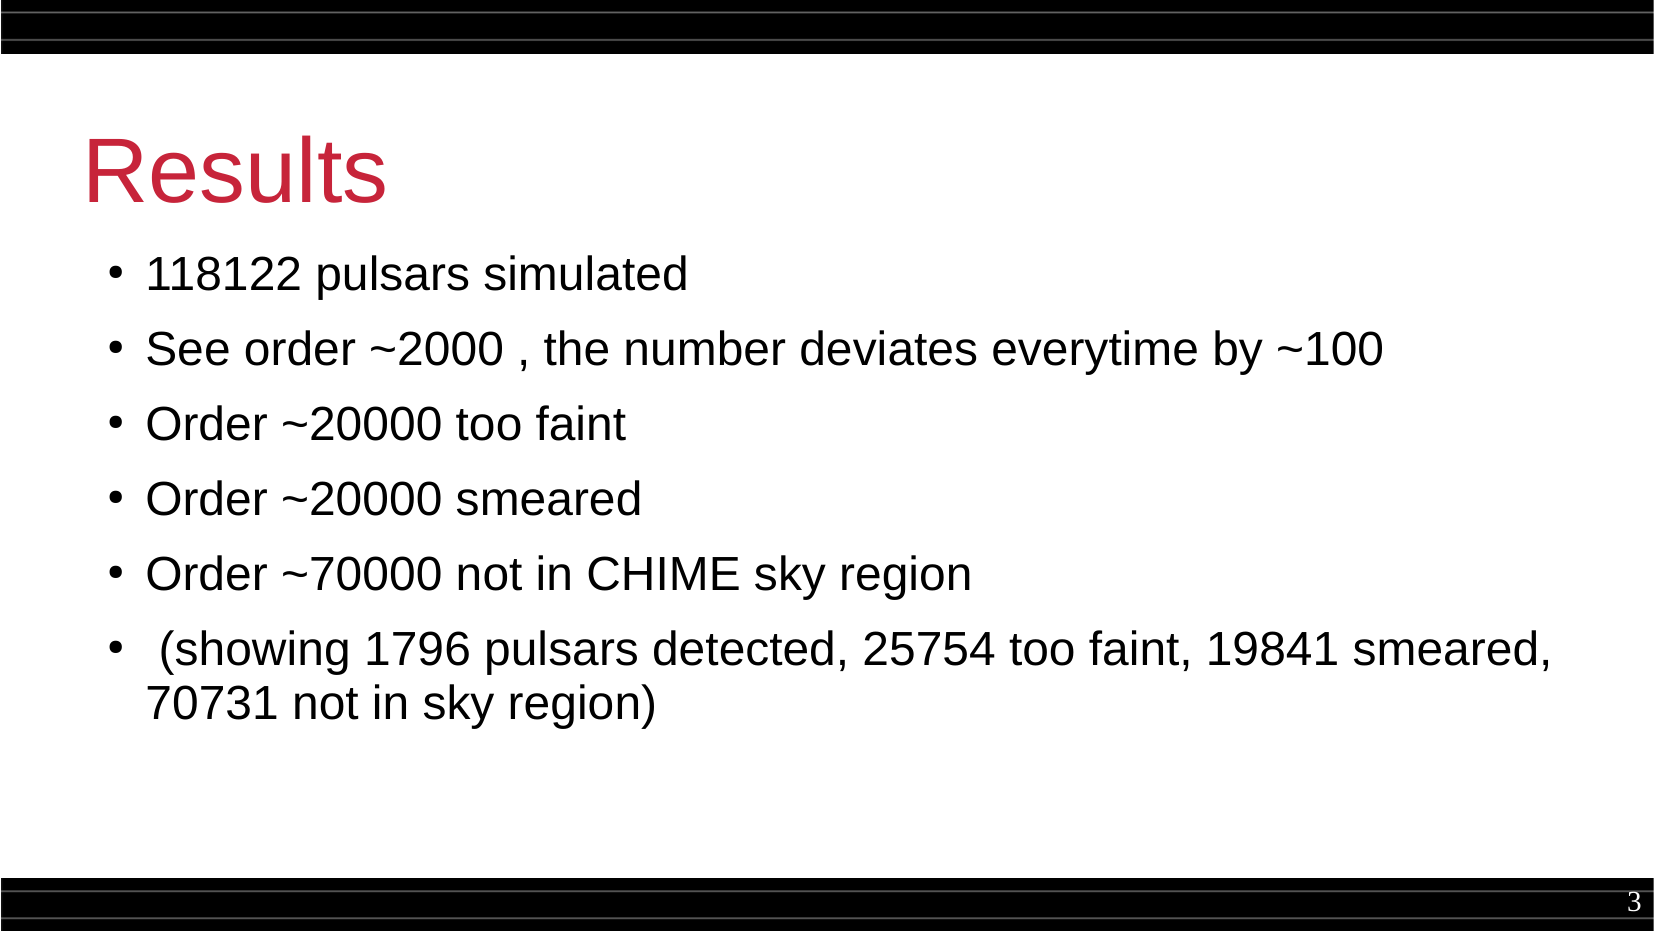

# Results
118122 pulsars simulated
See order ~2000 , the number deviates everytime by ~100
Order ~20000 too faint
Order ~20000 smeared
Order ~70000 not in CHIME sky region
 (showing 1796 pulsars detected, 25754 too faint, 19841 smeared, 70731 not in sky region)